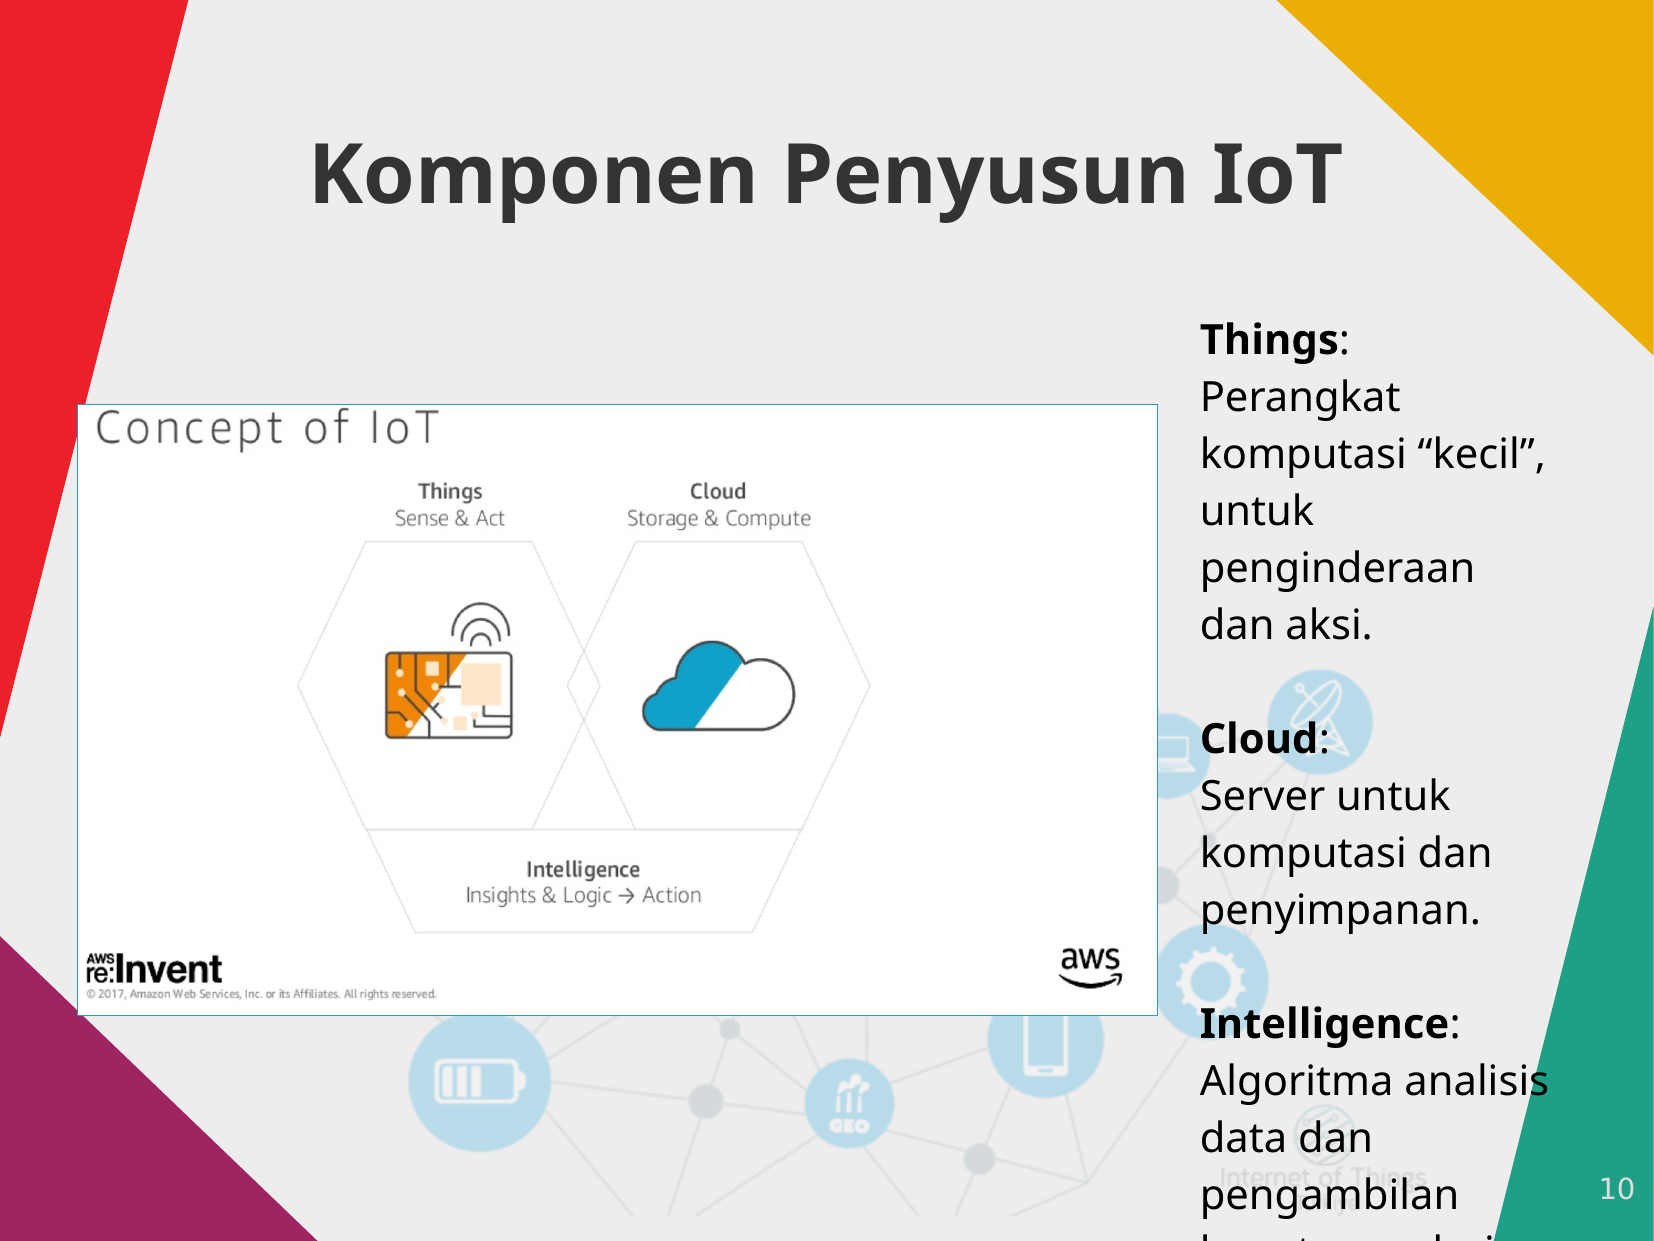

# Komponen Penyusun IoT
Things:
Perangkat komputasi “kecil”, untuk penginderaan dan aksi.
Cloud:
Server untuk komputasi dan penyimpanan.
Intelligence:
Algoritma analisis data dan pengambilan keputusan dari data.
10